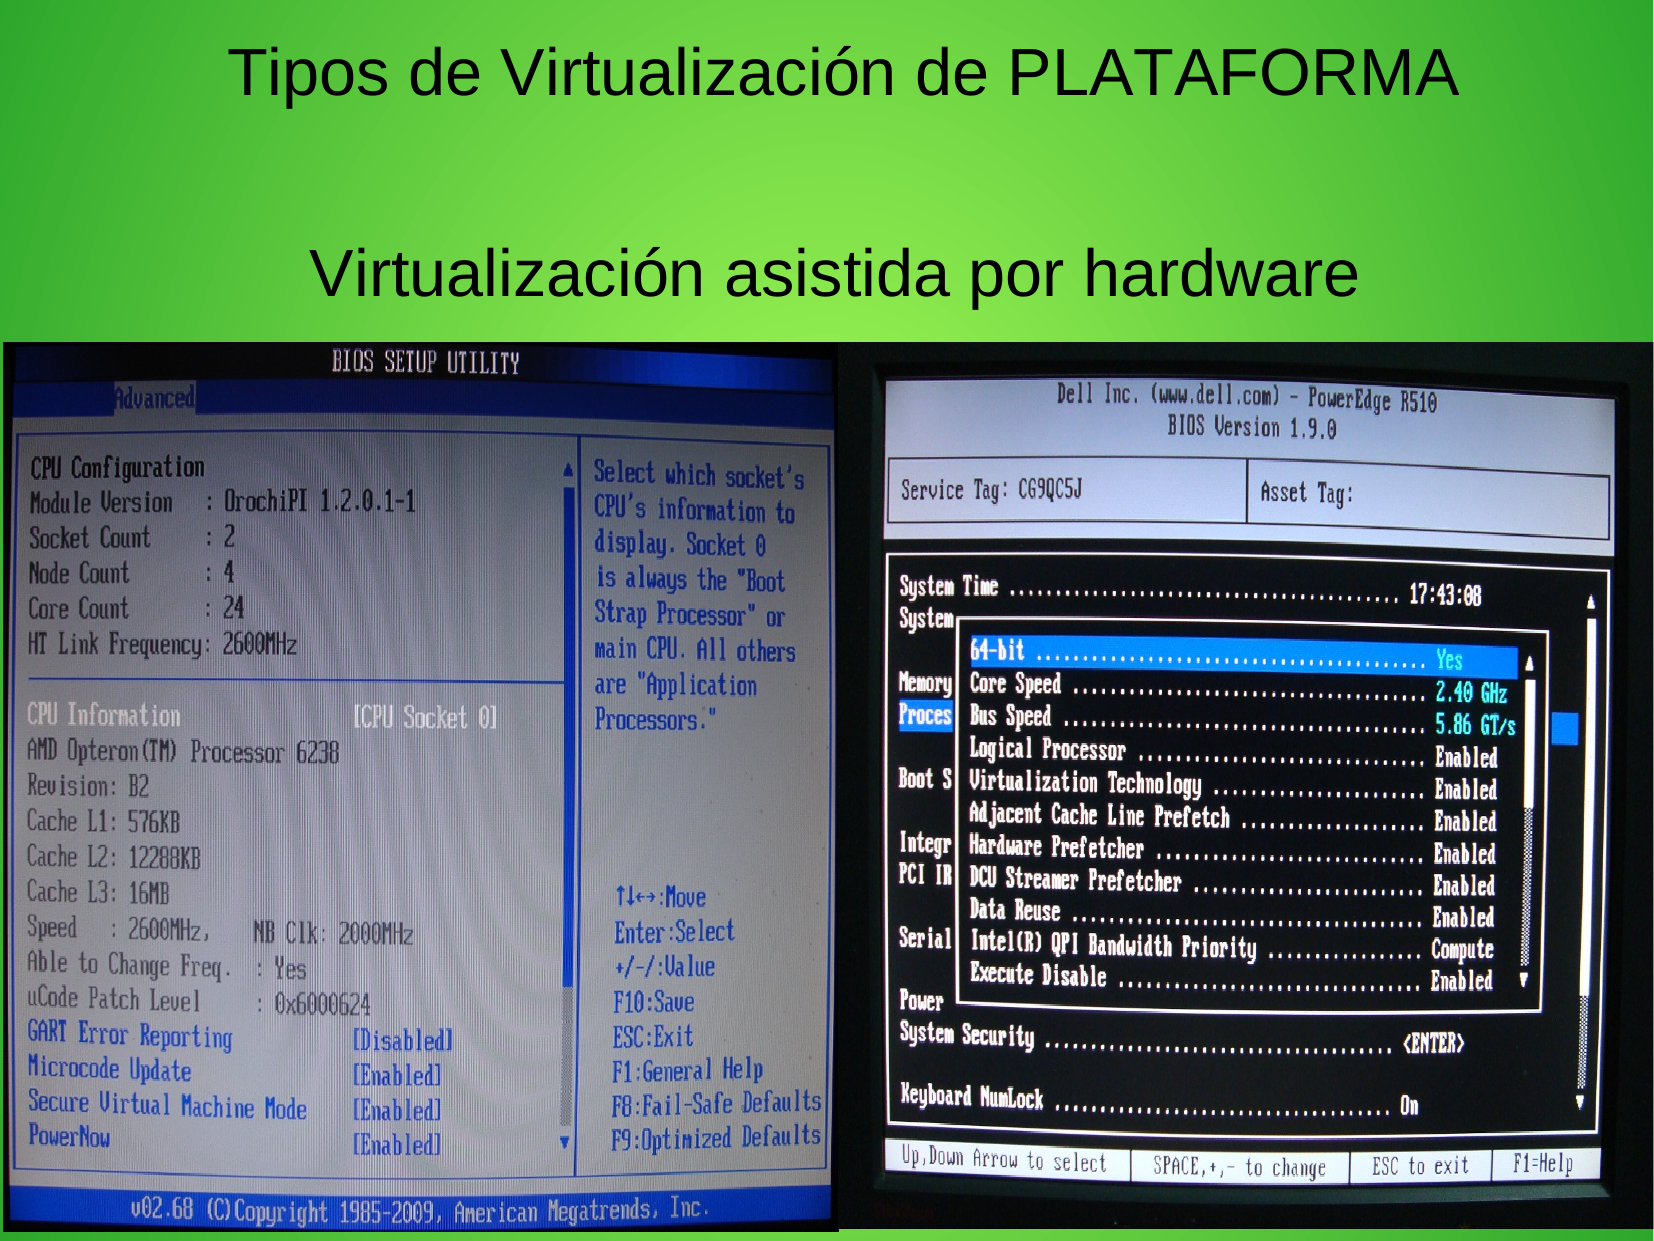

Tipos de Virtualización de PLATAFORMA
Virtualización asistida por hardware